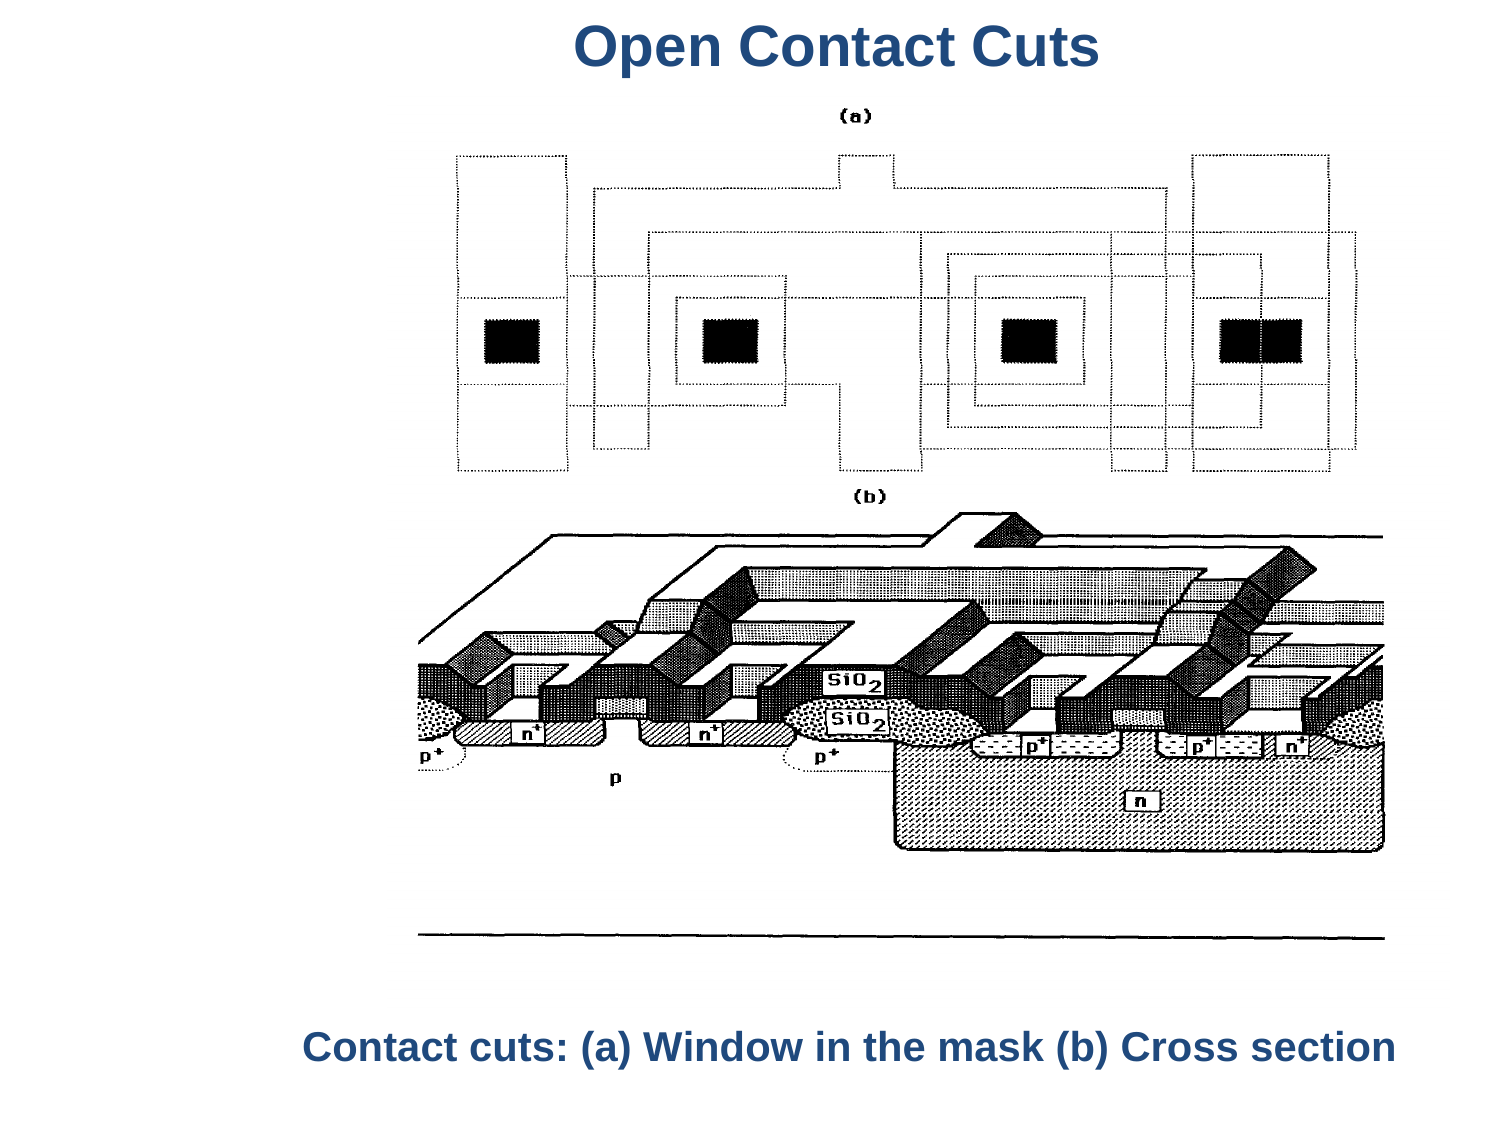

Open Contact Cuts
Contact cuts: (a) Window in the mask (b) Cross section